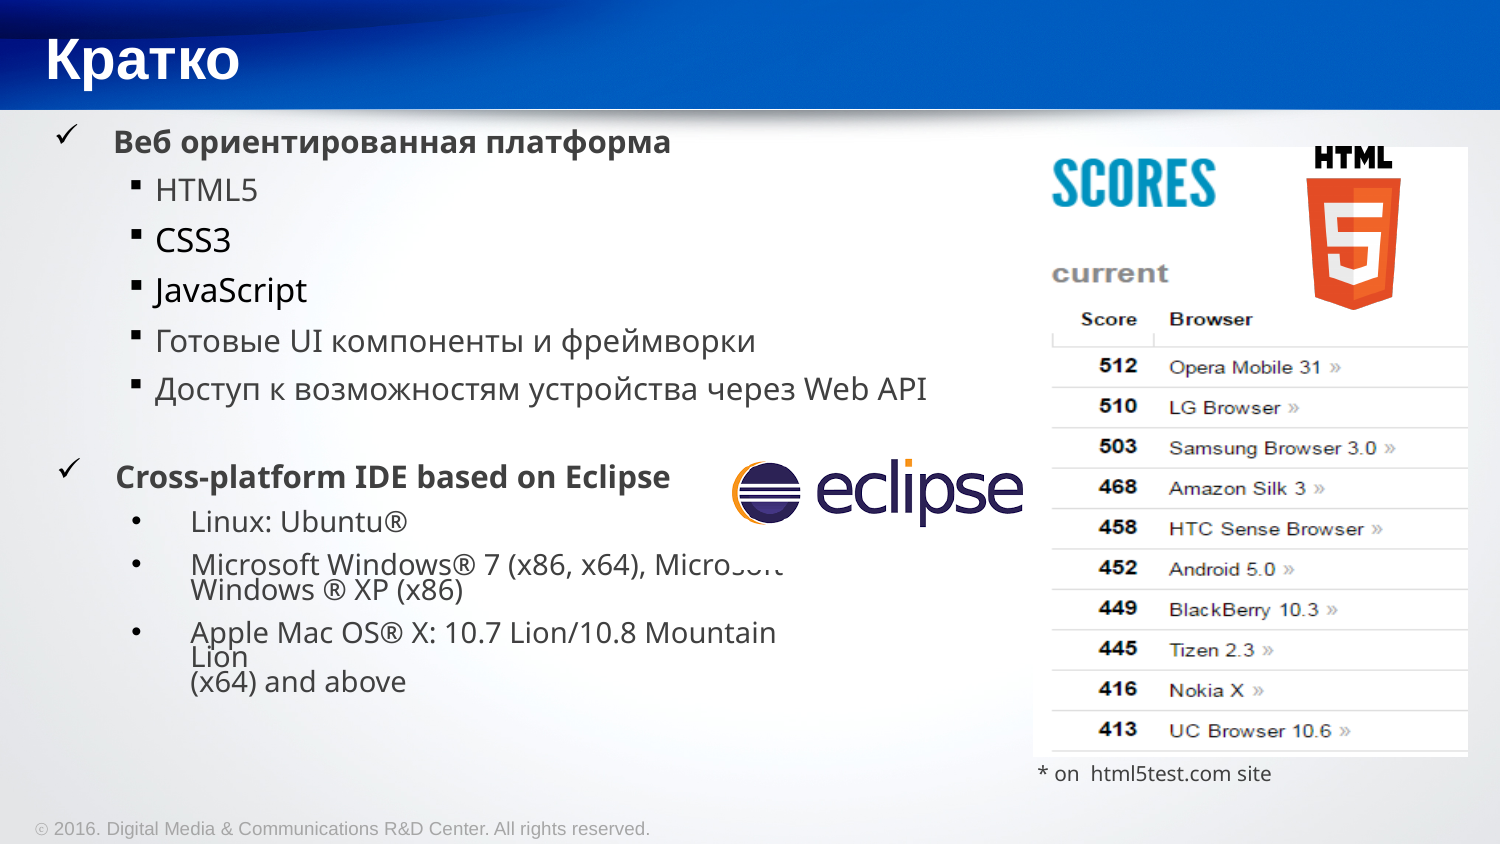

# Кратко
Веб ориентированная платформа
HTML5
CSS3
JavaScript
Готовые UI компоненты и фреймворки
Доступ к возможностям устройства через Web API
Cross-platform IDE based on Eclipse
Linux: Ubuntu®
Microsoft Windows® 7 (x86, x64), Microsoft
Windows ® XP (x86)
Apple Mac OS® X: 10.7 Lion/10.8 Mountain Lion
(x64) and above
* on html5test.com site